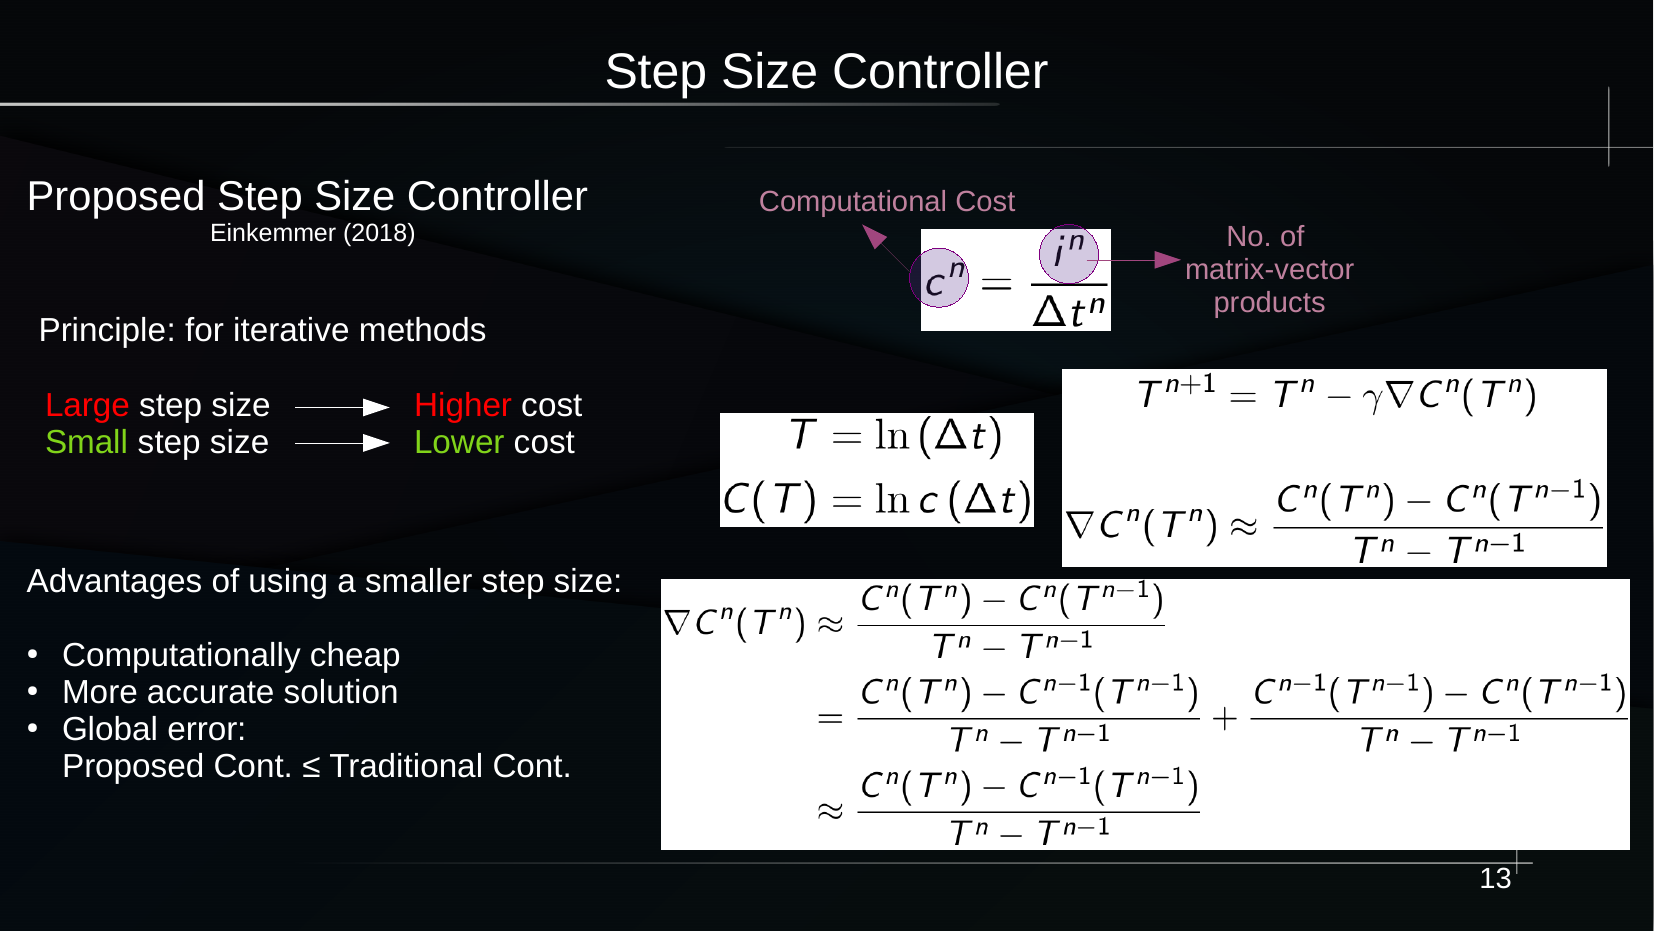

Step Size Controller
Proposed Step Size Controller
Einkemmer (2018)
Computational Cost
No. of
matrix-vector products
 Principle: for iterative methods
Large step size		Higher cost
Small step size 		Lower cost
Advantages of using a smaller step size:
Computationally cheap
More accurate solution
Global error:
Proposed Cont. ≤ Traditional Cont.
13